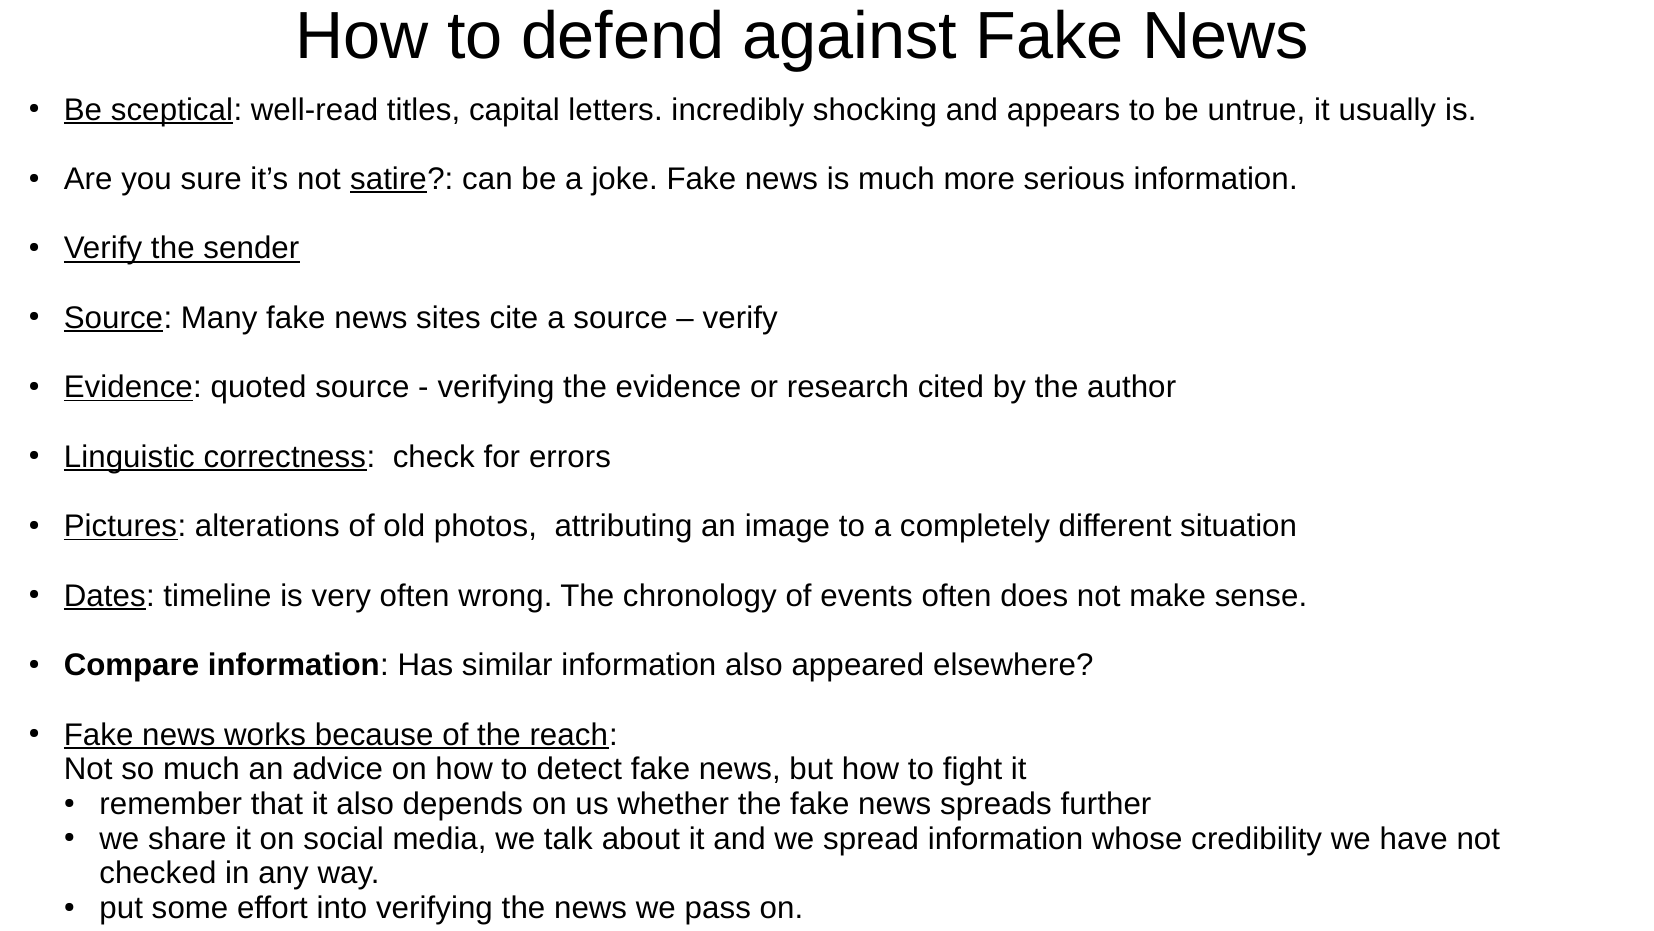

# How to defend against Fake News
Be sceptical: well-read titles, capital letters. incredibly shocking and appears to be untrue, it usually is.
Are you sure it’s not satire?: can be a joke. Fake news is much more serious information.
Verify the sender
Source: Many fake news sites cite a source – verify
Evidence: quoted source - verifying the evidence or research cited by the author
Linguistic correctness: check for errors
Pictures: alterations of old photos, attributing an image to a completely different situation
Dates: timeline is very often wrong. The chronology of events often does not make sense.
Compare information: Has similar information also appeared elsewhere?
Fake news works because of the reach:
Not so much an advice on how to detect fake news, but how to fight it
remember that it also depends on us whether the fake news spreads further
we share it on social media, we talk about it and we spread information whose credibility we have not checked in any way.
put some effort into verifying the news we pass on.